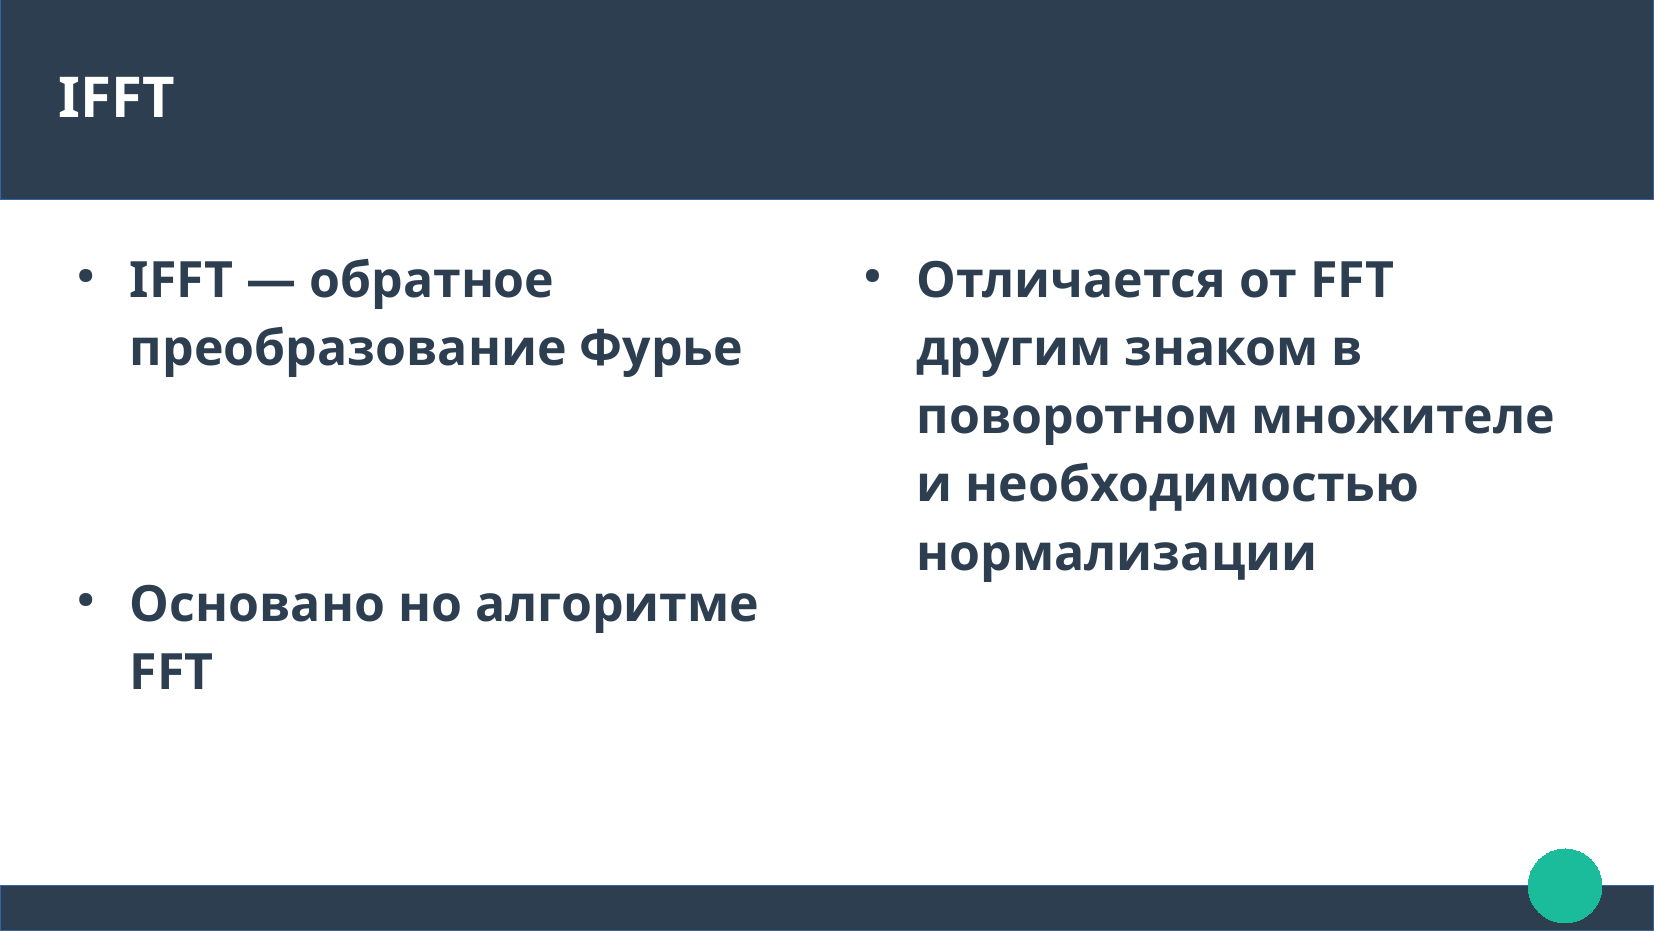

# IFFT
IFFT — обратное преобразование Фурье
Отличается от FFT другим знаком в поворотном множителе и необходимостью нормализации
Основано но алгоритме FFT